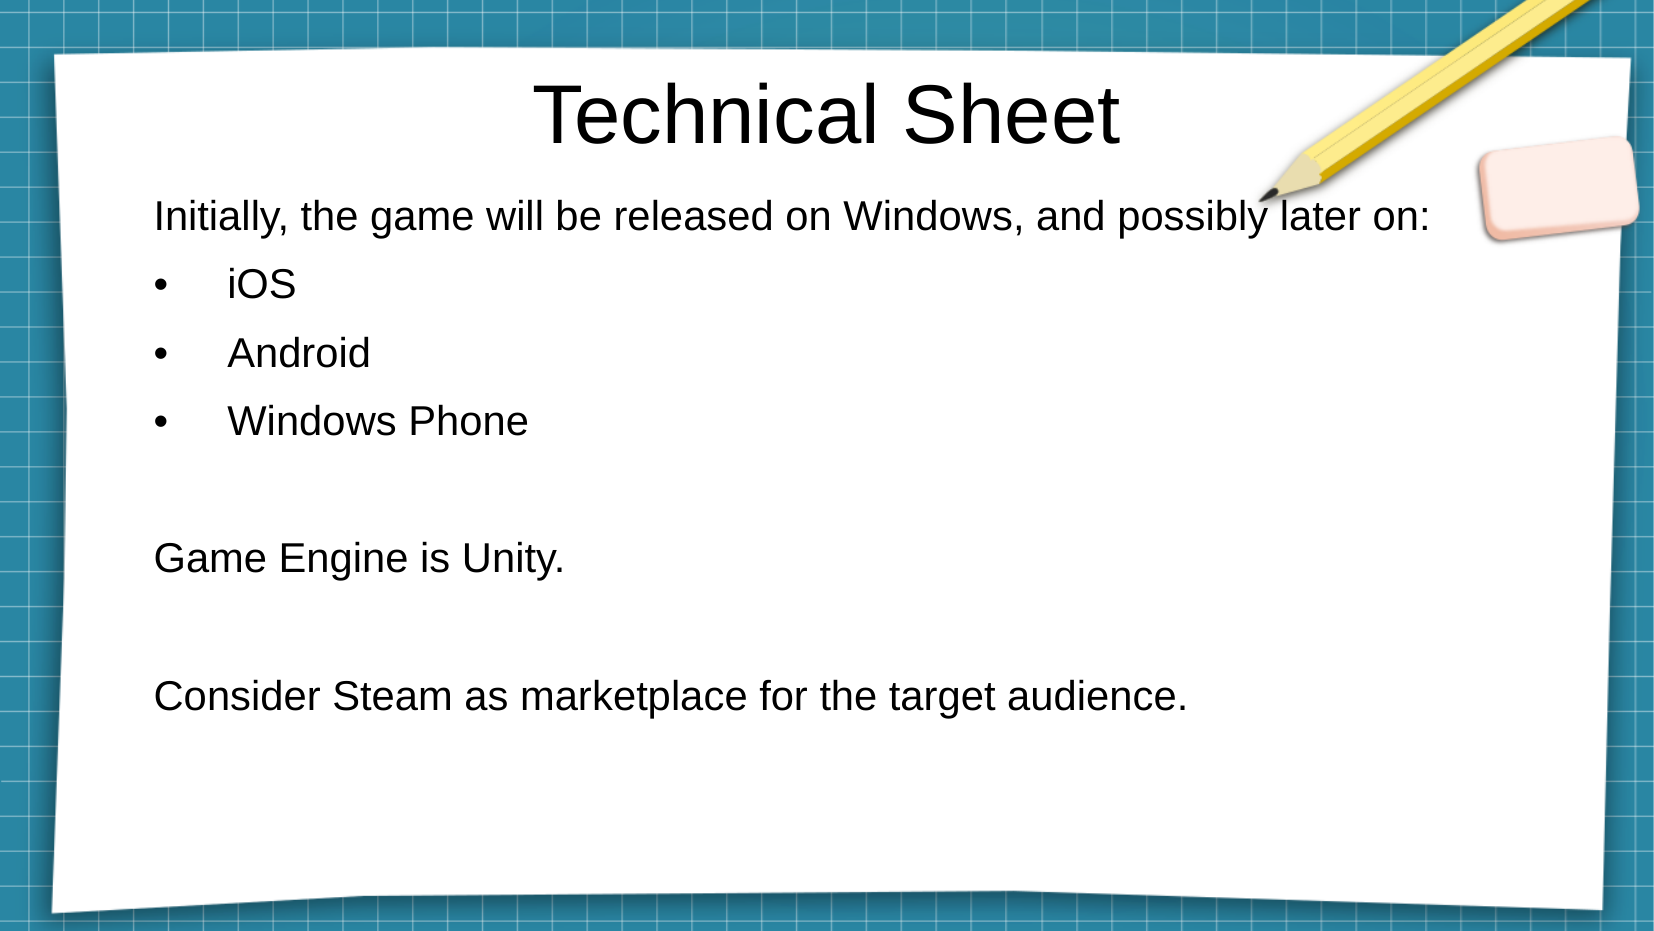

# Technical Sheet
Initially, the game will be released on Windows, and possibly later on:
•	iOS
•	Android
•	Windows Phone
Game Engine is Unity.
Consider Steam as marketplace for the target audience.